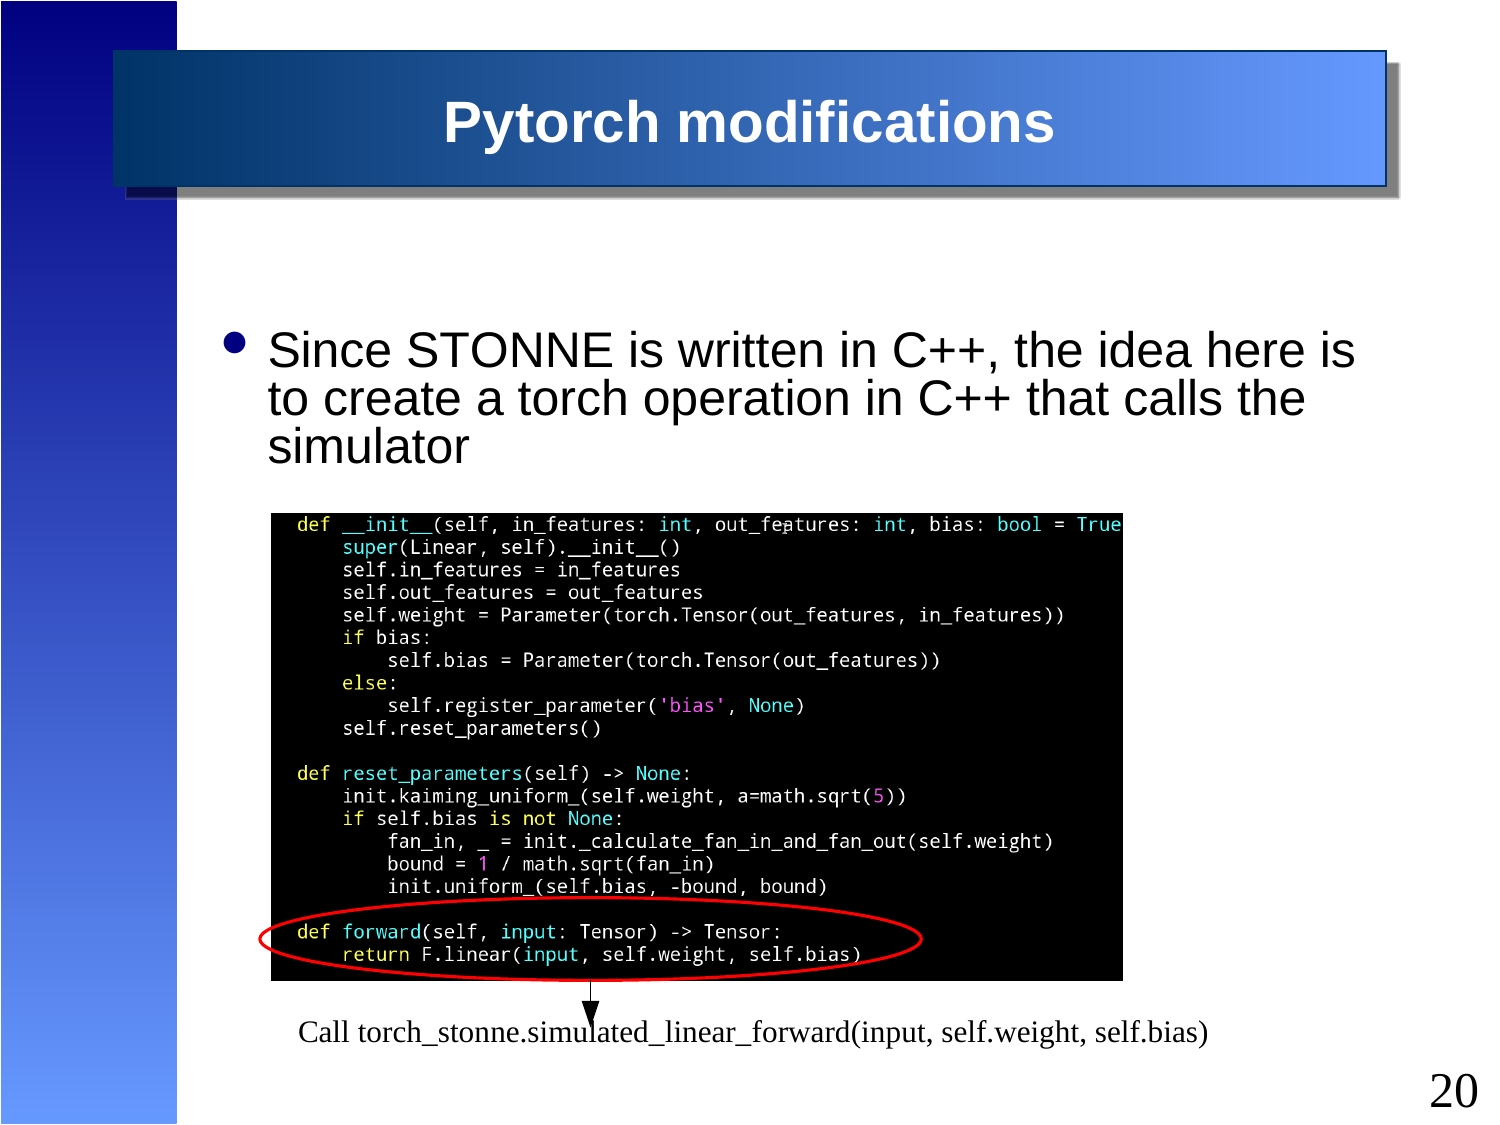

# Pytorch modifications
Since STONNE is written in C++, the idea here is to create a torch operation in C++ that calls the simulator
Call torch_stonne.simulated_linear_forward(input, self.weight, self.bias)